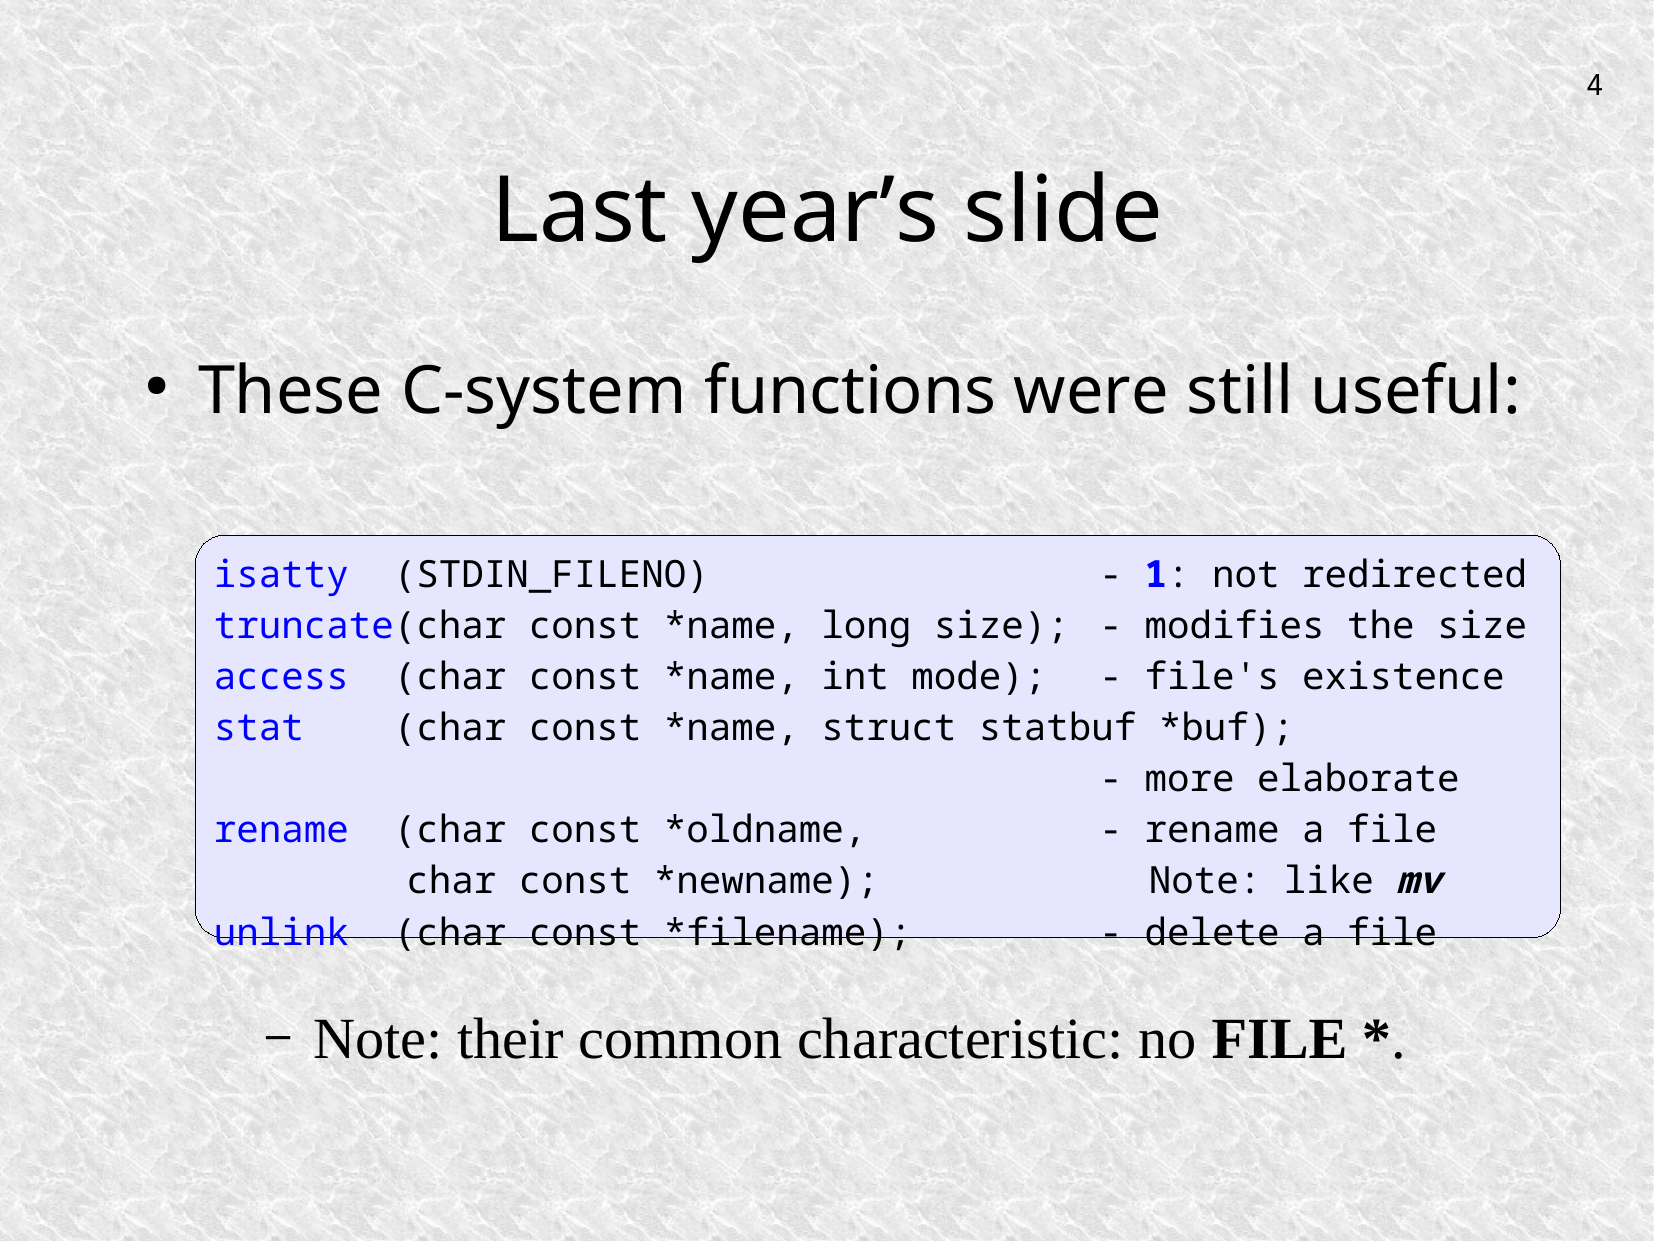

4
# Last year’s slide
These C-system functions were still useful:
Note: their common characteristic: no FILE *.
isatty (STDIN_FILENO)						- 1: not redirected
truncate(char const *name, long size);	- modifies the size
access (char const *name, int mode);	- file's existence
stat (char const *name, struct statbuf *buf);
												- more elaborate
rename (char const *oldname, 			- rename a file
		 char const *newname); Note: like mv
unlink (char const *filename);			- delete a file